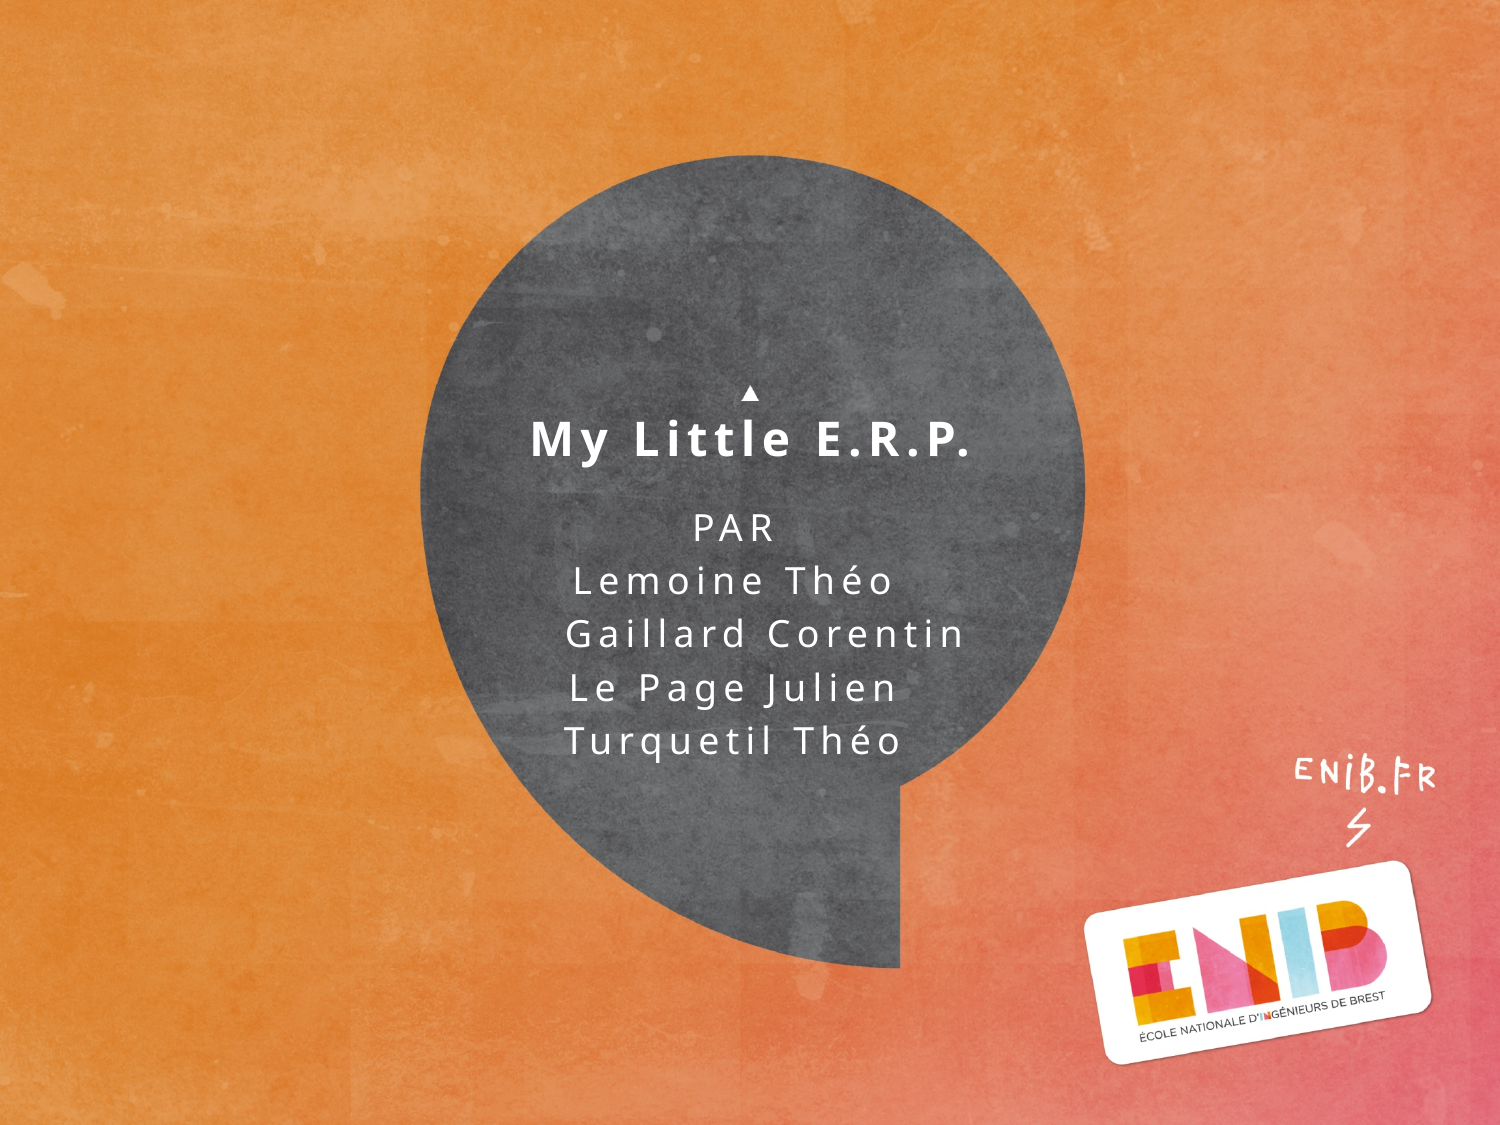

# My Little E.R.P.
PAR
Lemoine Théo
 Gaillard Corentin
Le Page Julien
Turquetil Théo